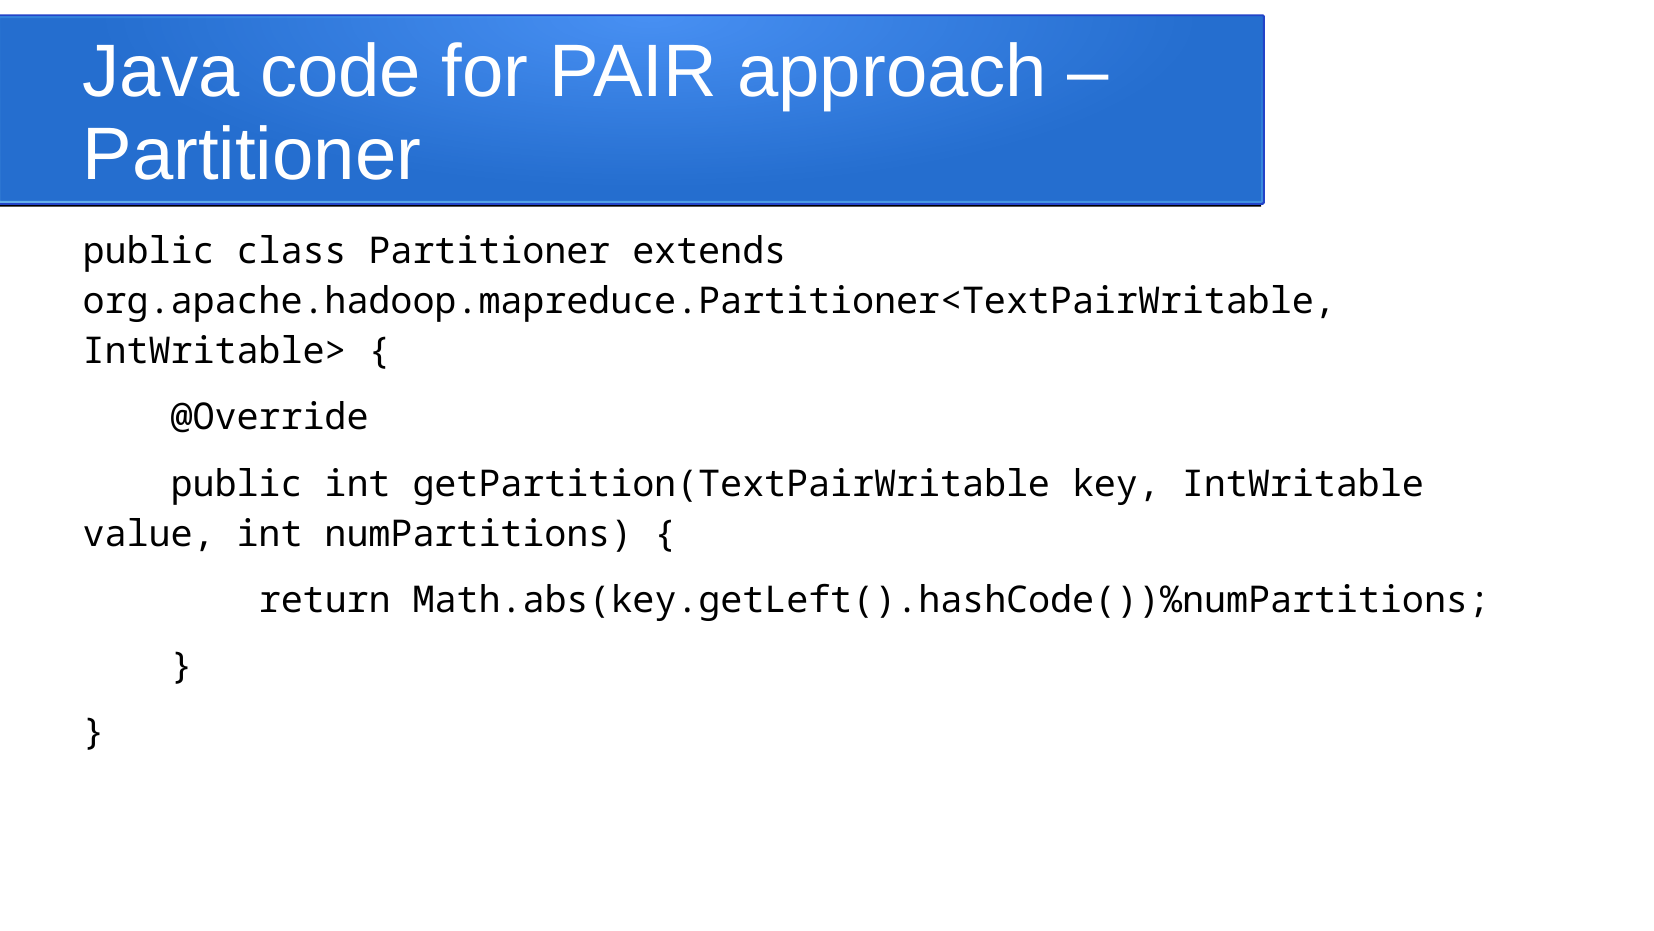

# Java code for PAIR approach – Partitioner
public class Partitioner extends org.apache.hadoop.mapreduce.Partitioner<TextPairWritable, IntWritable> {
 @Override
 public int getPartition(TextPairWritable key, IntWritable value, int numPartitions) {
 return Math.abs(key.getLeft().hashCode())%numPartitions;
 }
}